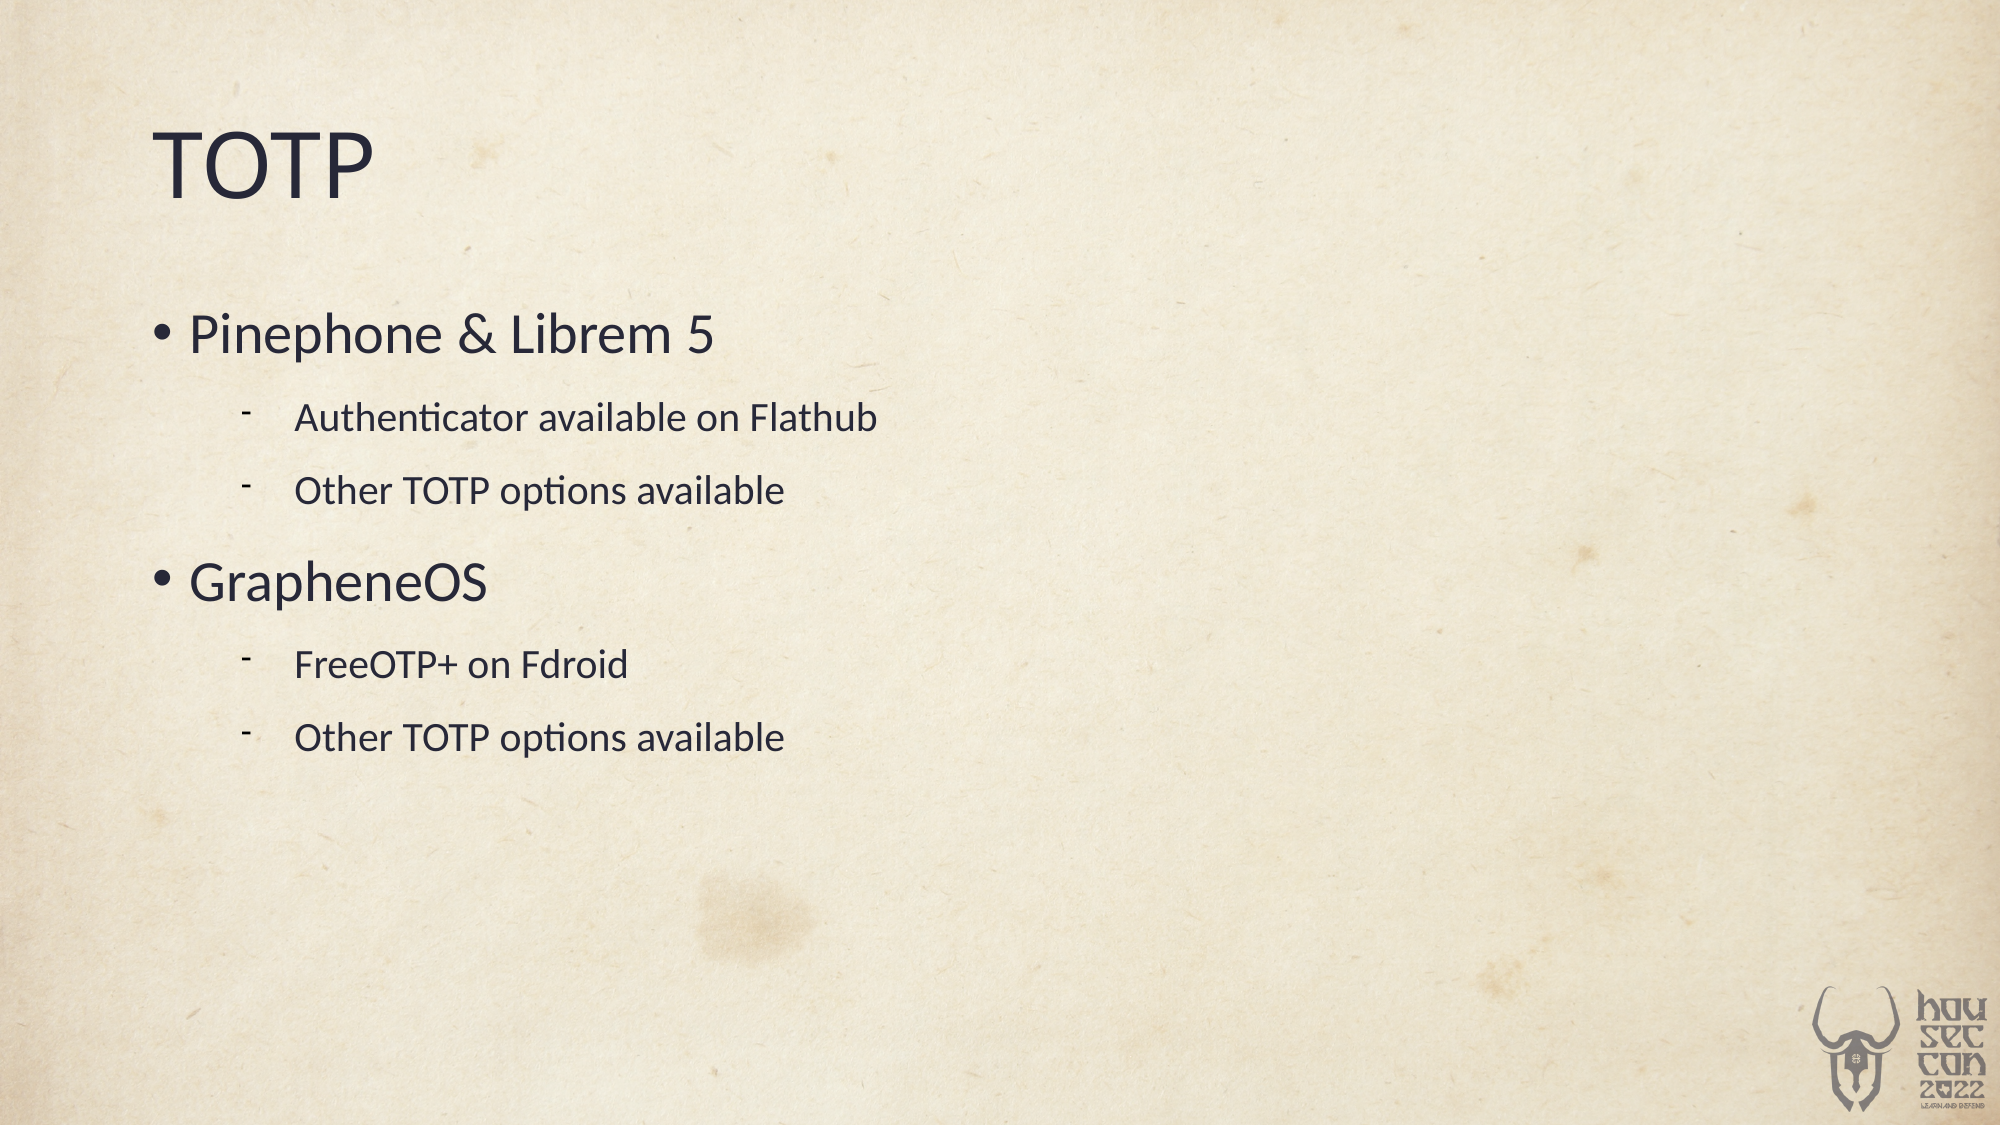

TOTP
Pinephone & Librem 5
Authenticator available on Flathub
Other TOTP options available
GrapheneOS
FreeOTP+ on Fdroid
Other TOTP options available